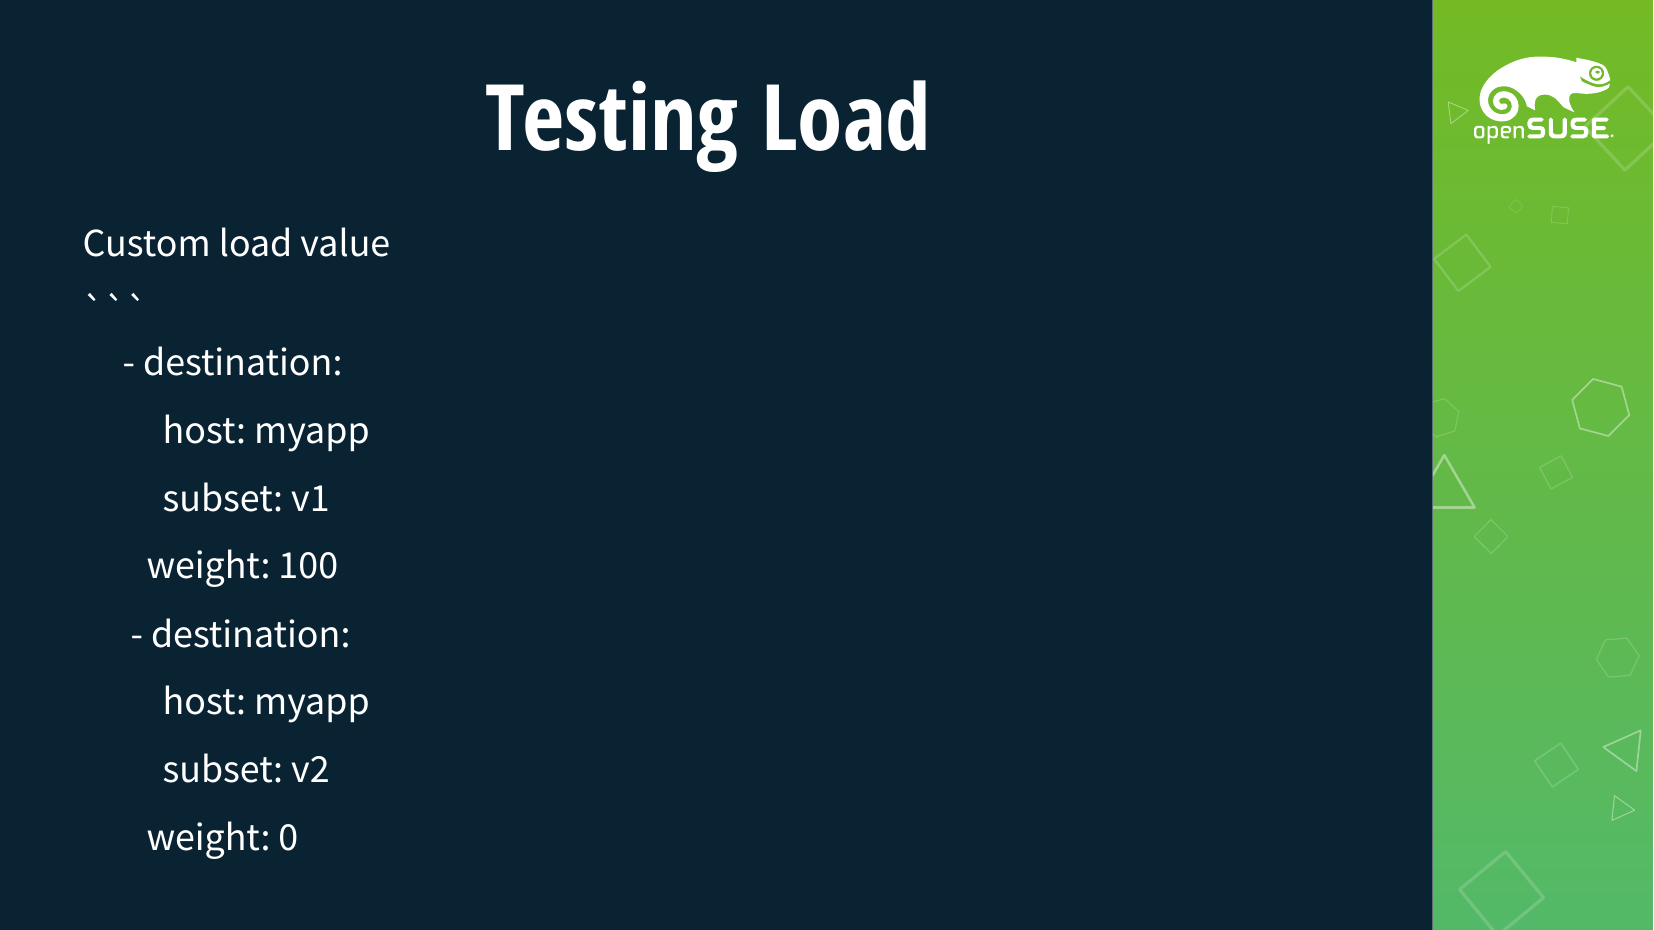

# Testing Load
Custom load value
```
 - destination:
 host: myapp
 subset: v1
 weight: 100
 - destination:
 host: myapp
 subset: v2
 weight: 0